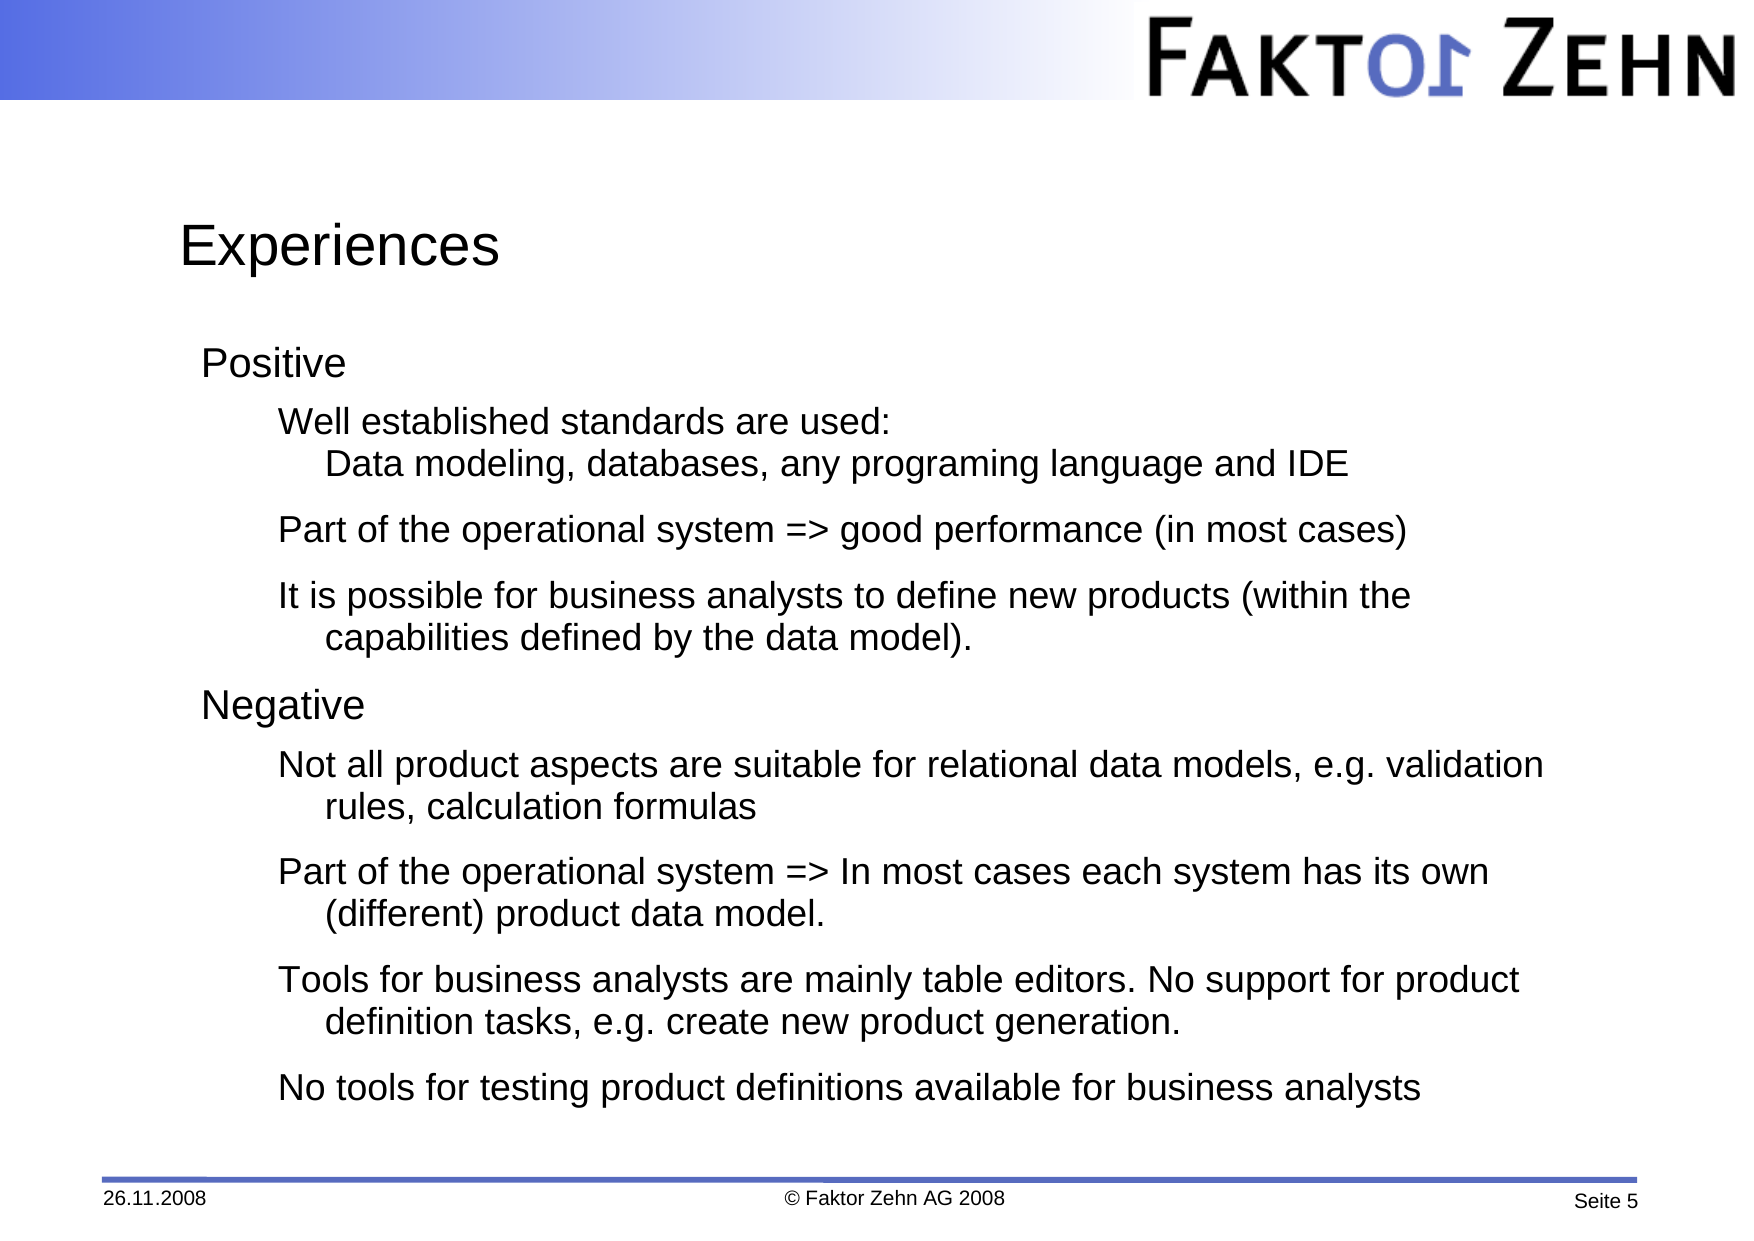

# Experiences
Positive
Well established standards are used:
Data modeling, databases, any programing language and IDE
Part of the operational system => good performance (in most cases)
It is possible for business analysts to define new products (within the capabilities defined by the data model).
Negative
Not all product aspects are suitable for relational data models, e.g. validation rules, calculation formulas
Part of the operational system => In most cases each system has its own (different) product data model.
Tools for business analysts are mainly table editors. No support for product definition tasks, e.g. create new product generation.
No tools for testing product definitions available for business analysts